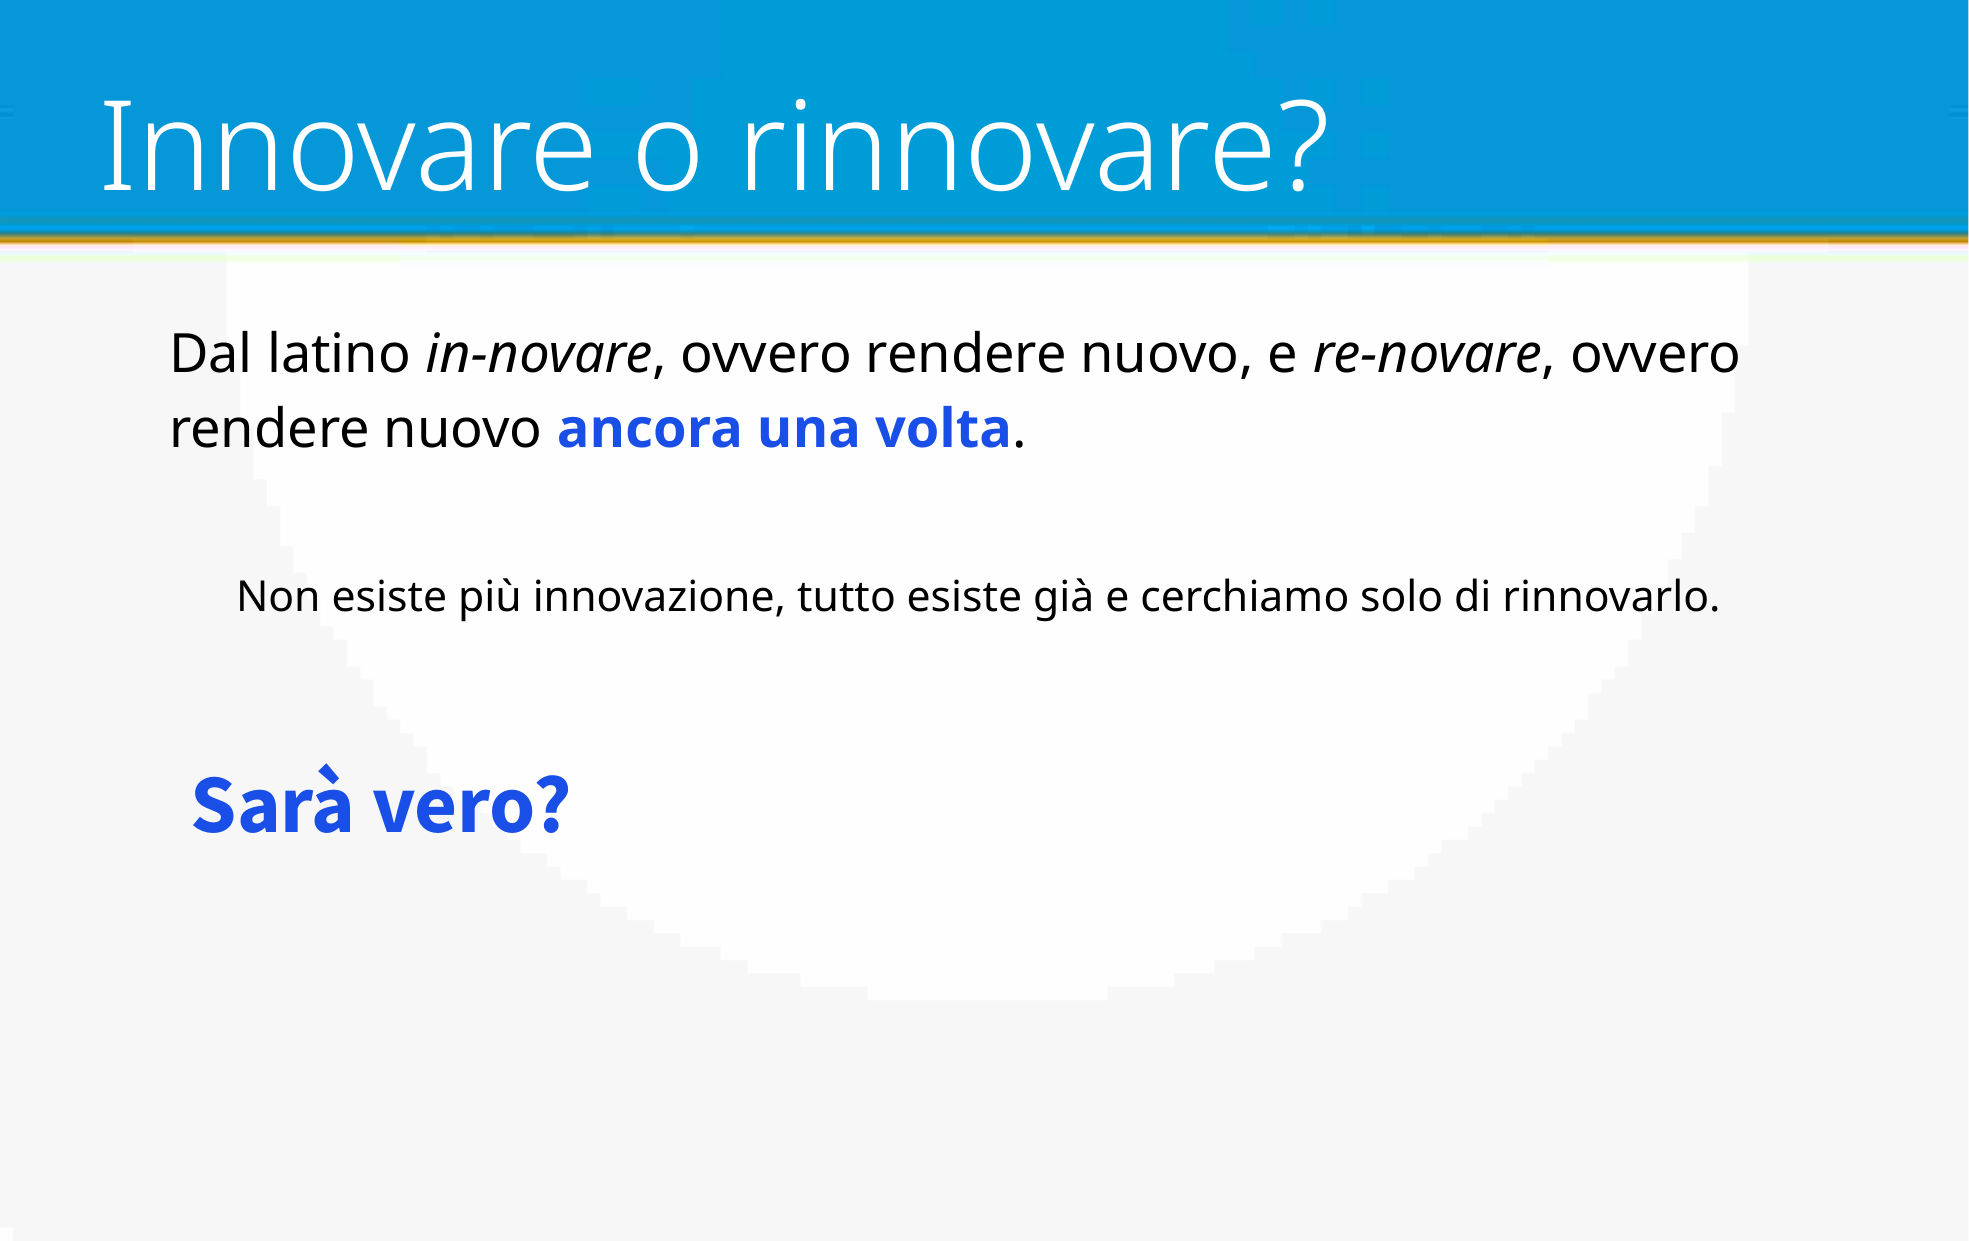

# Innovare o rinnovare?
Dal latino in-novare, ovvero rendere nuovo, e re-novare, ovvero rendere nuovo ancora una volta.
Non esiste più innovazione, tutto esiste già e cerchiamo solo di rinnovarlo.
Sarà vero?